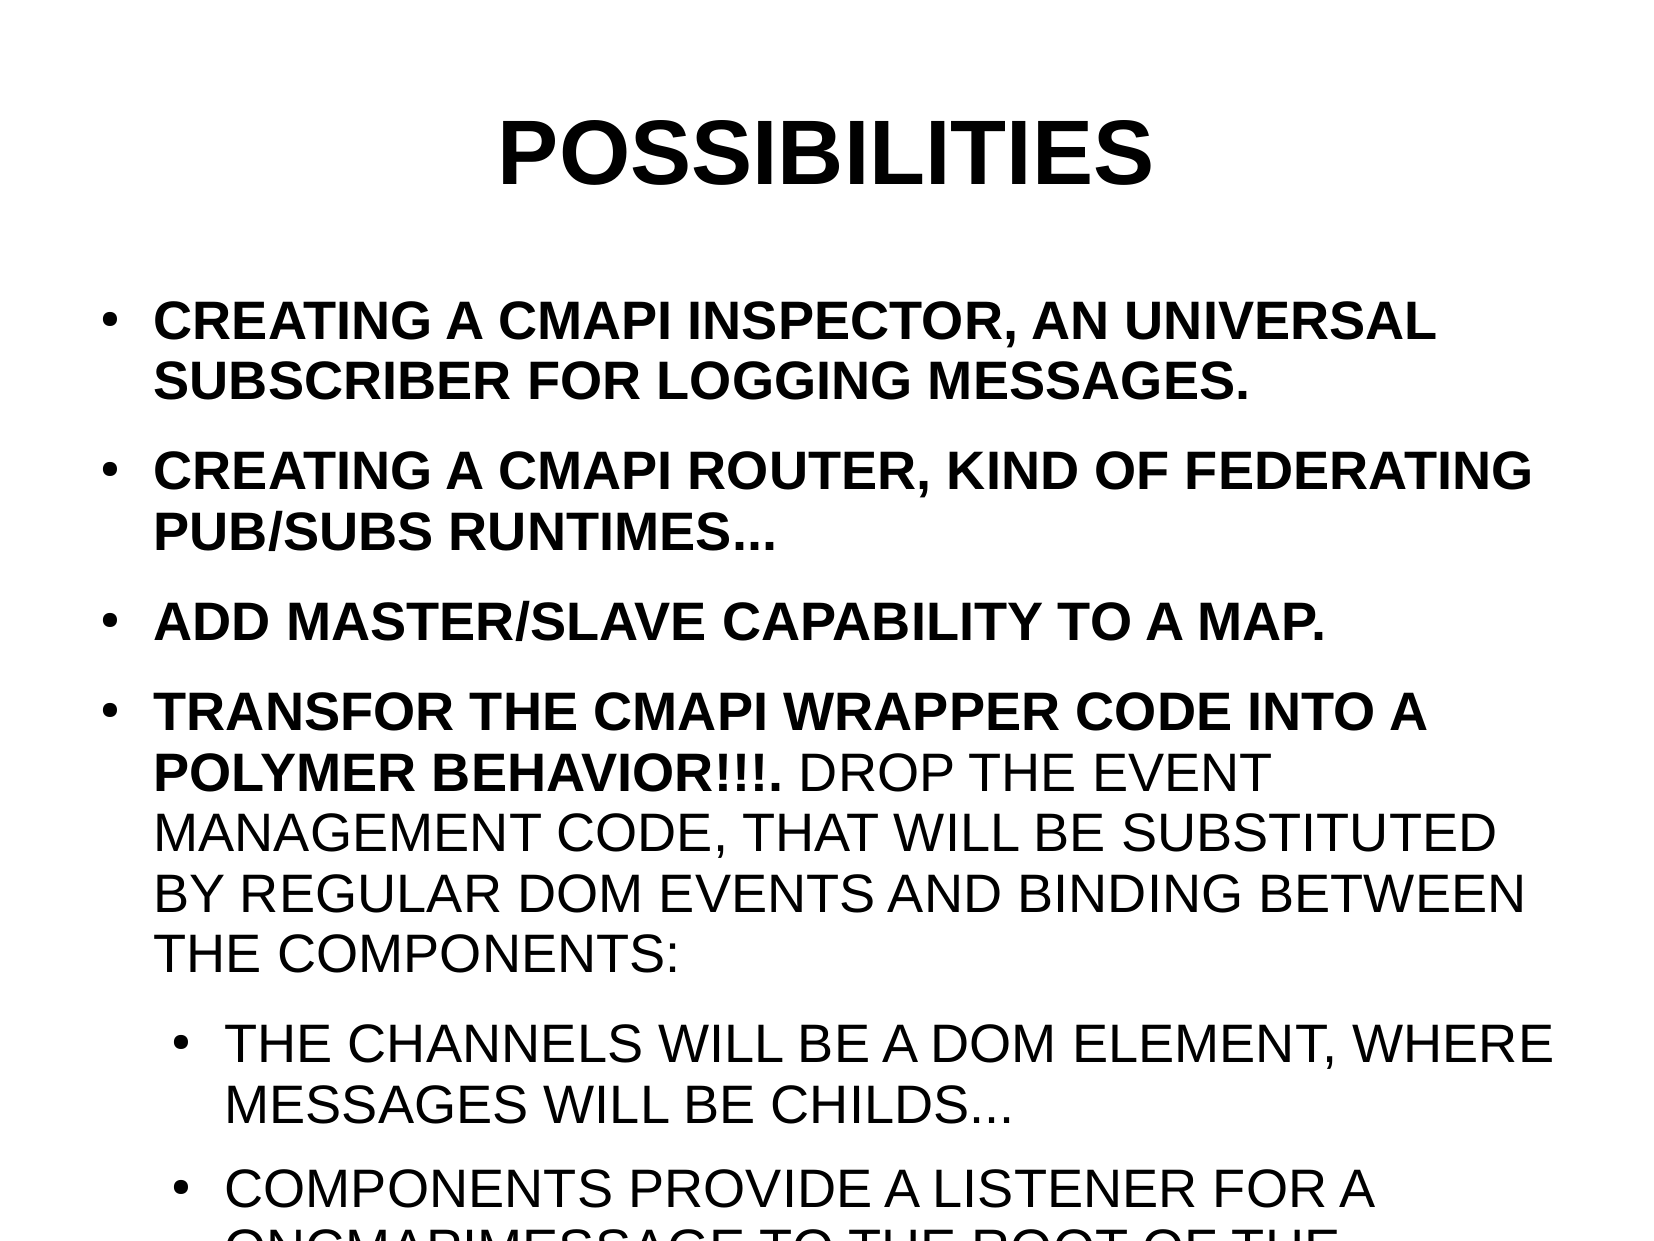

# POSSIBILITIES
CREATING A CMAPI INSPECTOR, AN UNIVERSAL SUBSCRIBER FOR LOGGING MESSAGES.
CREATING A CMAPI ROUTER, KIND OF FEDERATING PUB/SUBS RUNTIMES...
ADD MASTER/SLAVE CAPABILITY TO A MAP.
TRANSFOR THE CMAPI WRAPPER CODE INTO A POLYMER BEHAVIOR!!!. DROP THE EVENT MANAGEMENT CODE, THAT WILL BE SUBSTITUTED BY REGULAR DOM EVENTS AND BINDING BETWEEN THE COMPONENTS:
THE CHANNELS WILL BE A DOM ELEMENT, WHERE MESSAGES WILL BE CHILDS...
COMPONENTS PROVIDE A LISTENER FOR A ONCMAPIMESSAGE TO THE ROOT OF THE CHANNEL!!!